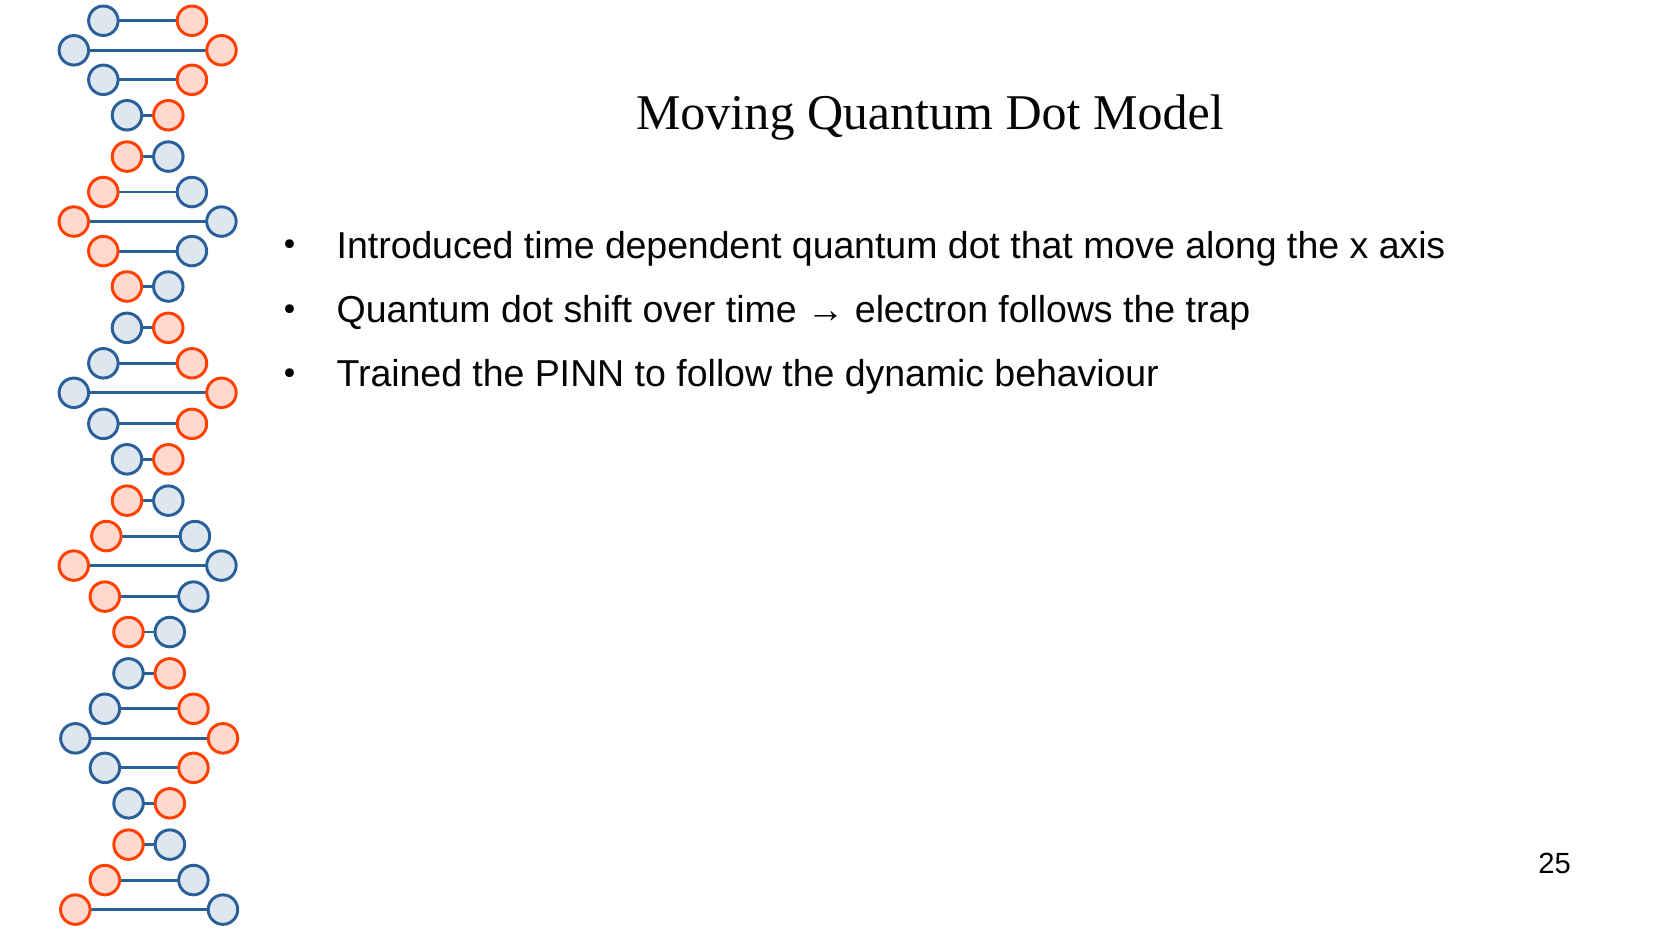

# Moving Quantum Dot Model
Introduced time dependent quantum dot that move along the x axis
Quantum dot shift over time → electron follows the trap
Trained the PINN to follow the dynamic behaviour
25